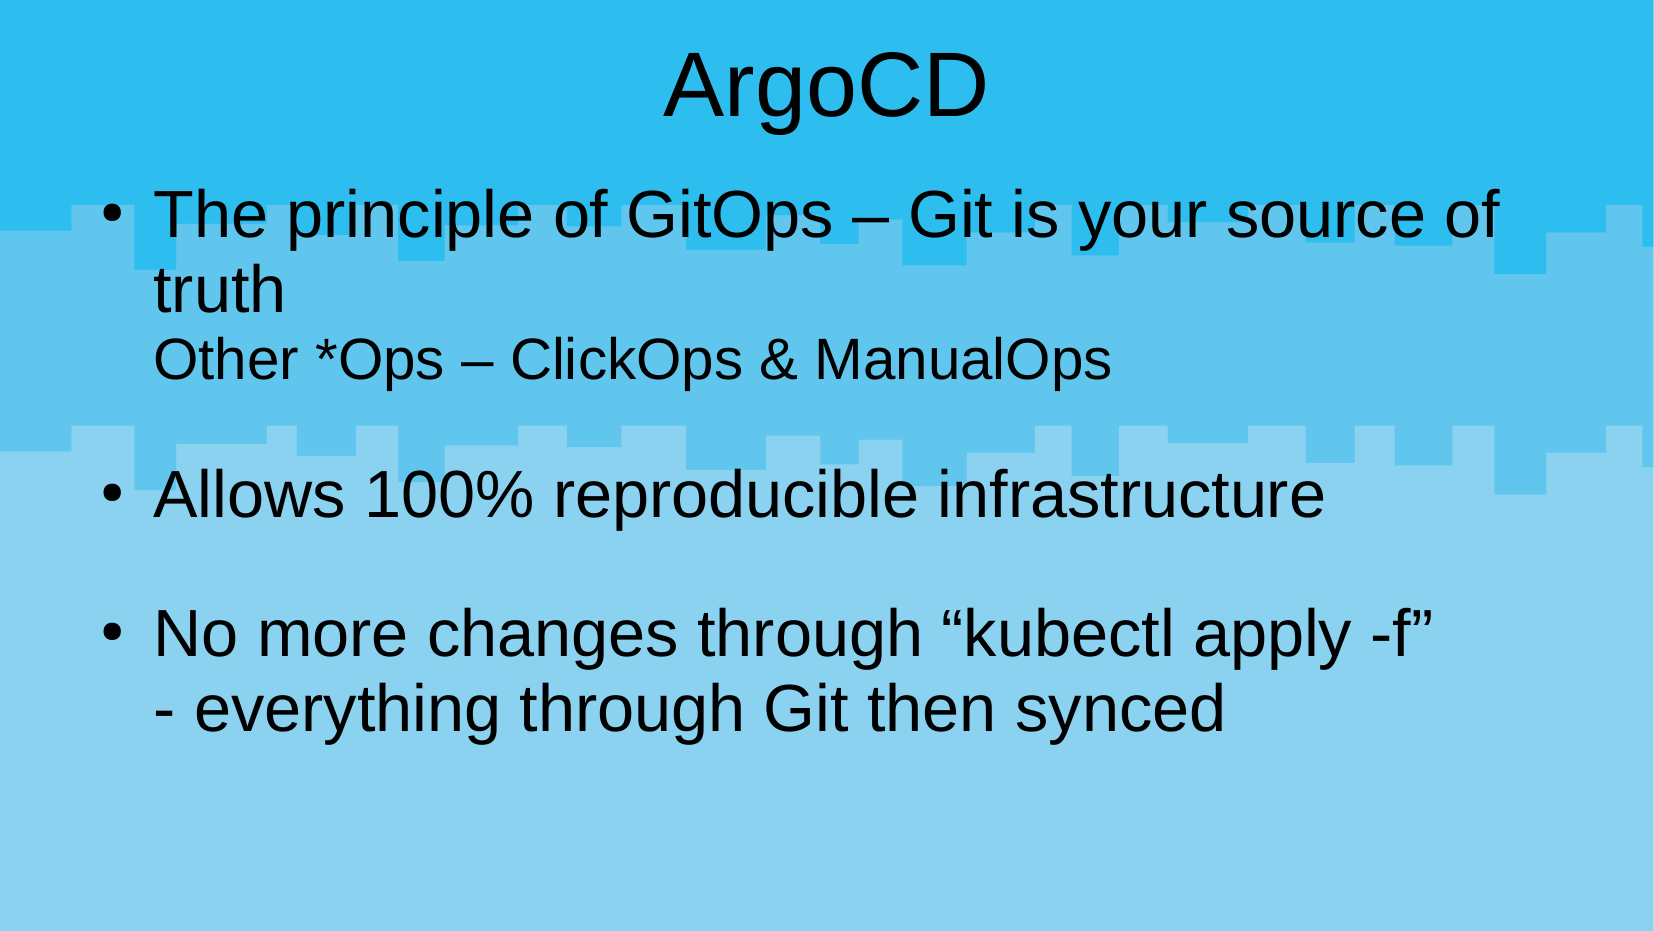

# ArgoCD
The principle of GitOps – Git is your source of truth
Other *Ops – ClickOps & ManualOps
Allows 100% reproducible infrastructure
No more changes through “kubectl apply -f”
- everything through Git then synced